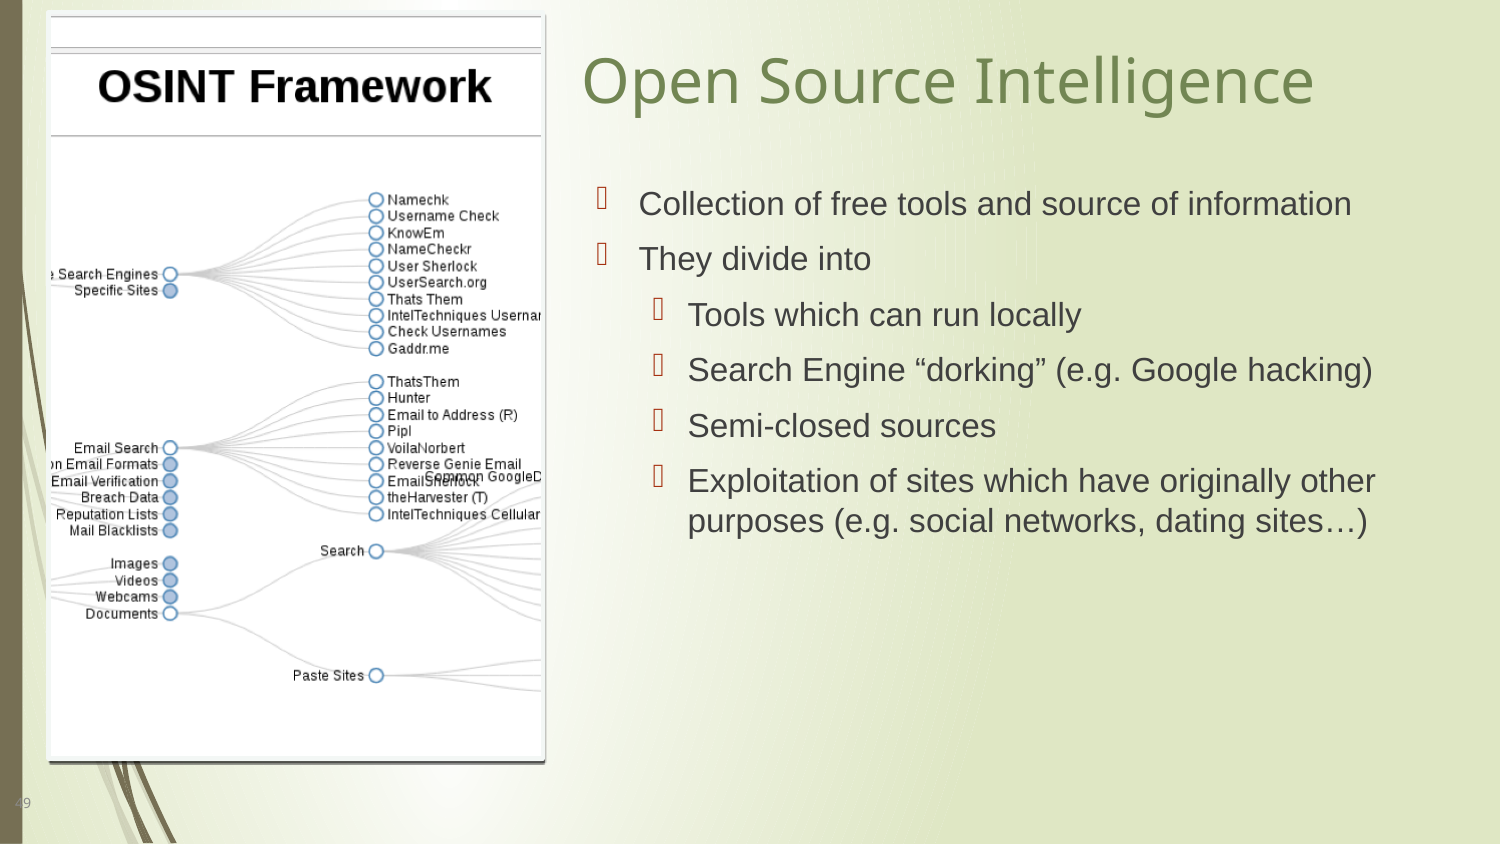

# Open Source Intelligence
Collection of free tools and source of information
They divide into
Tools which can run locally
Search Engine “dorking” (e.g. Google hacking)
Semi-closed sources
Exploitation of sites which have originally other purposes (e.g. social networks, dating sites…)